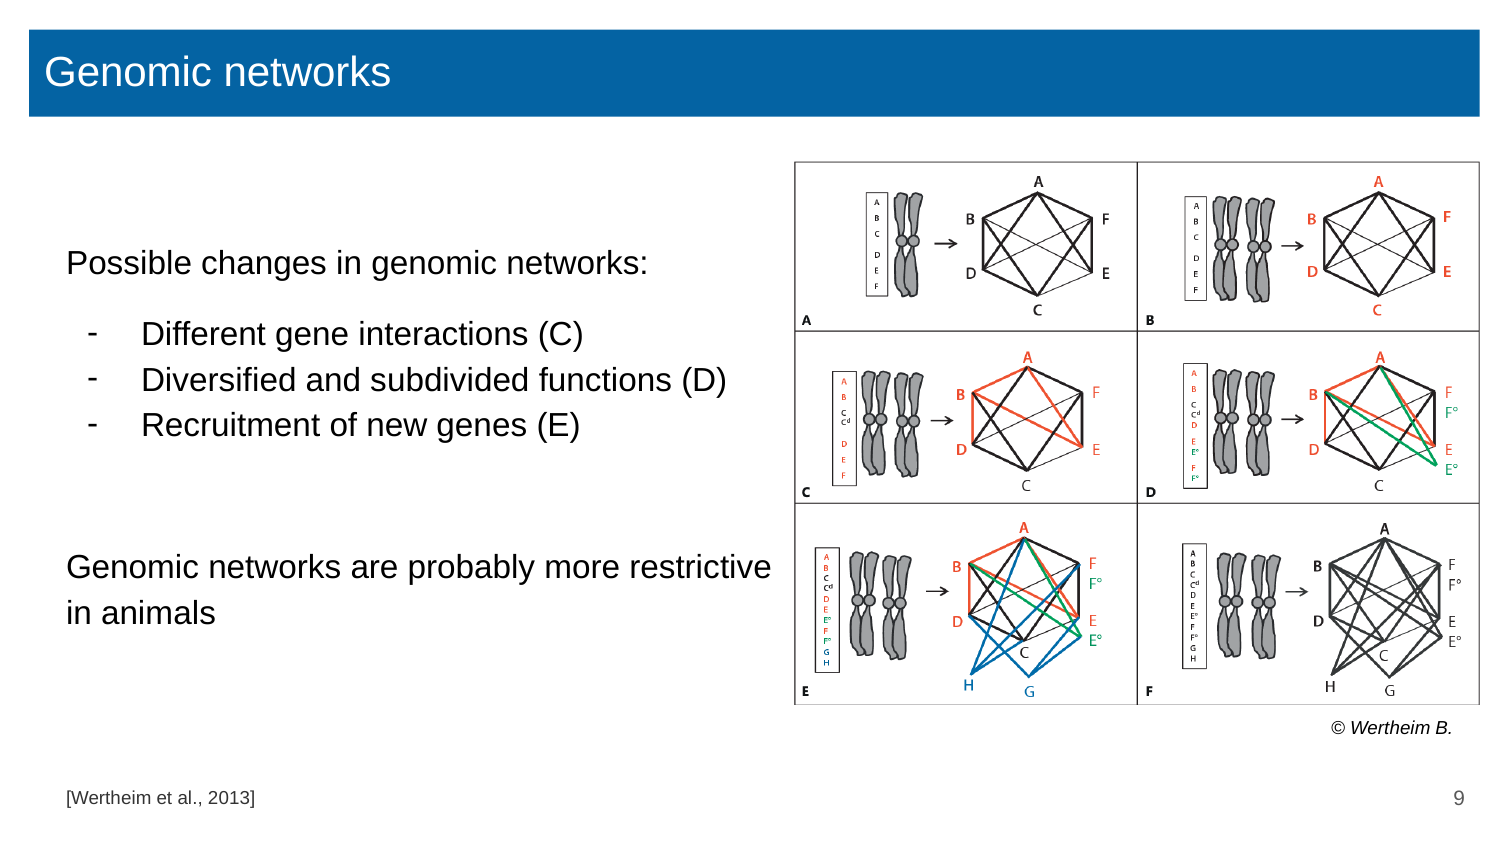

Genomic networks
# Possible changes in genomic networks:
Different gene interactions (C)
Diversified and subdivided functions (D)
Recruitment of new genes (E)
Genomic networks are probably more restrictive in animals
© Wertheim B.
[Wertheim et al., 2013]